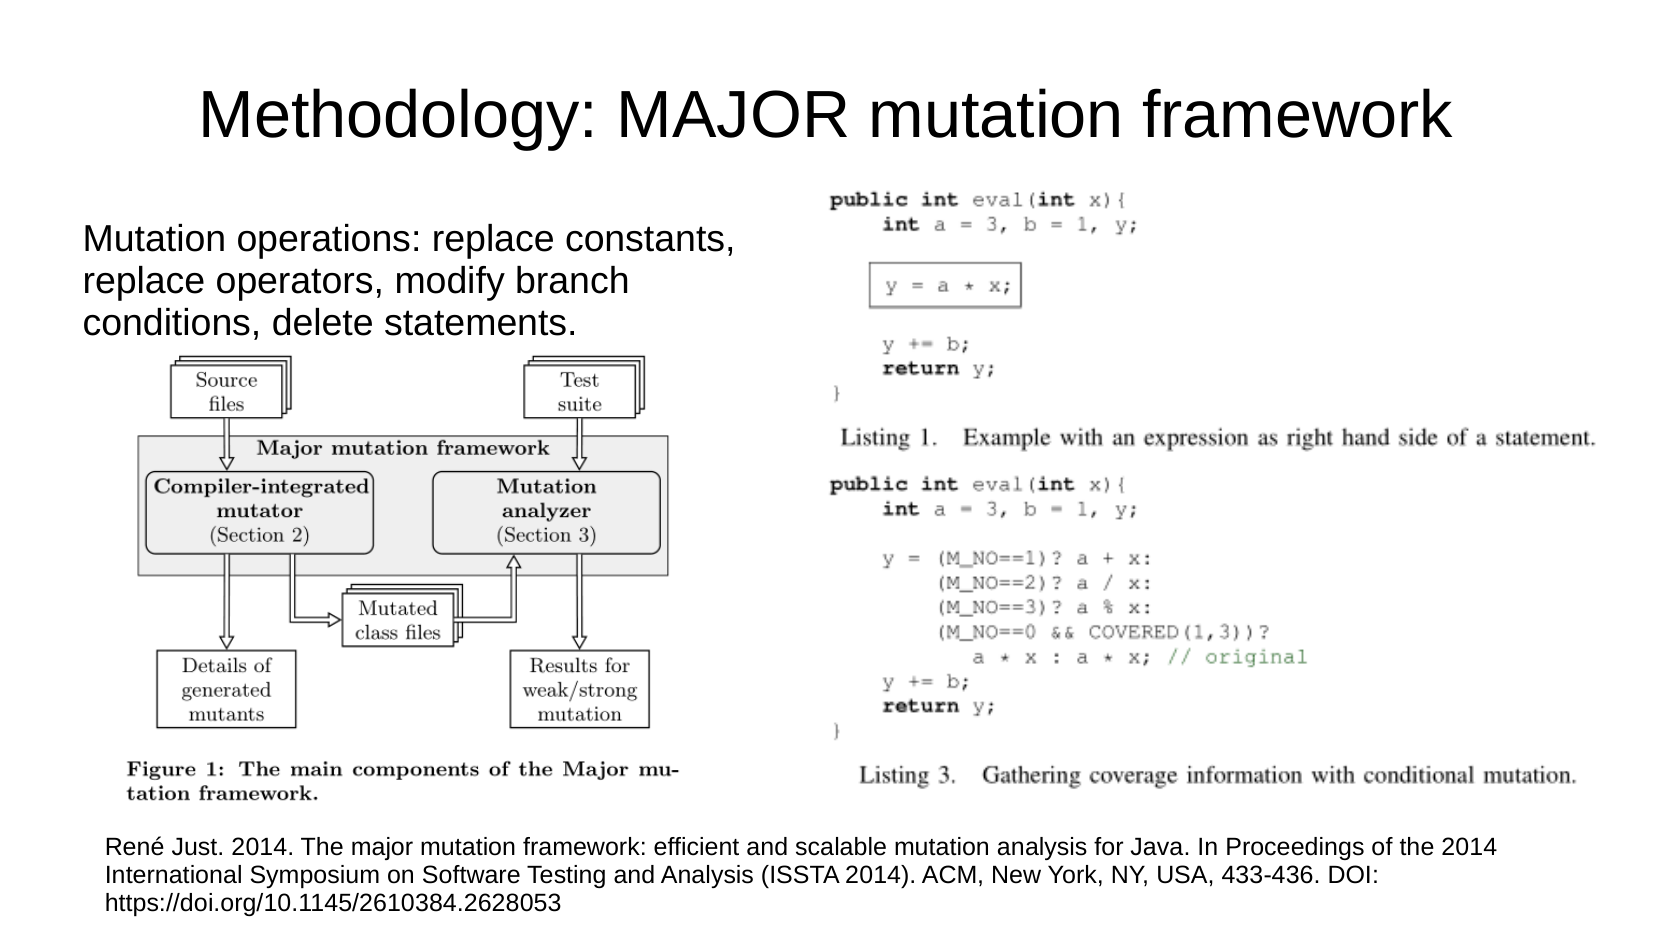

# Methodology: MAJOR mutation framework
Mutation operations: replace constants, replace operators, modify branch conditions, delete statements.
René Just. 2014. The major mutation framework: efficient and scalable mutation analysis for Java. In Proceedings of the 2014 International Symposium on Software Testing and Analysis (ISSTA 2014). ACM, New York, NY, USA, 433-436. DOI: https://doi.org/10.1145/2610384.2628053